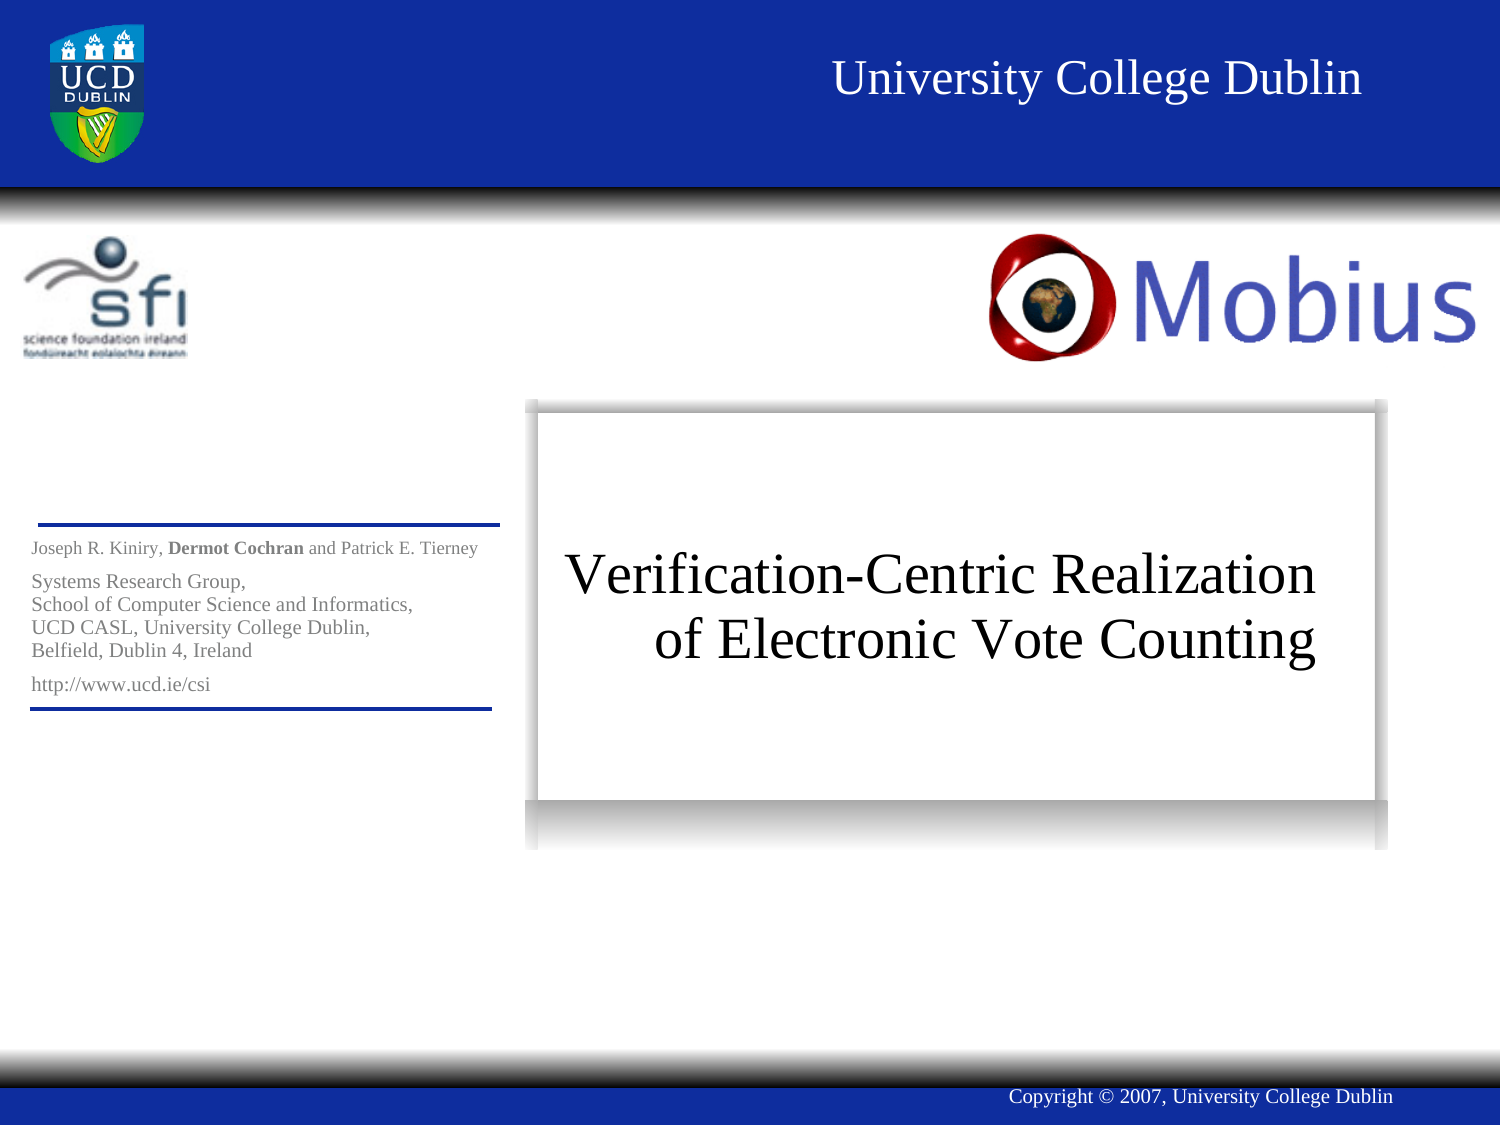

# Verification-Centric Realization of Electronic Vote Counting